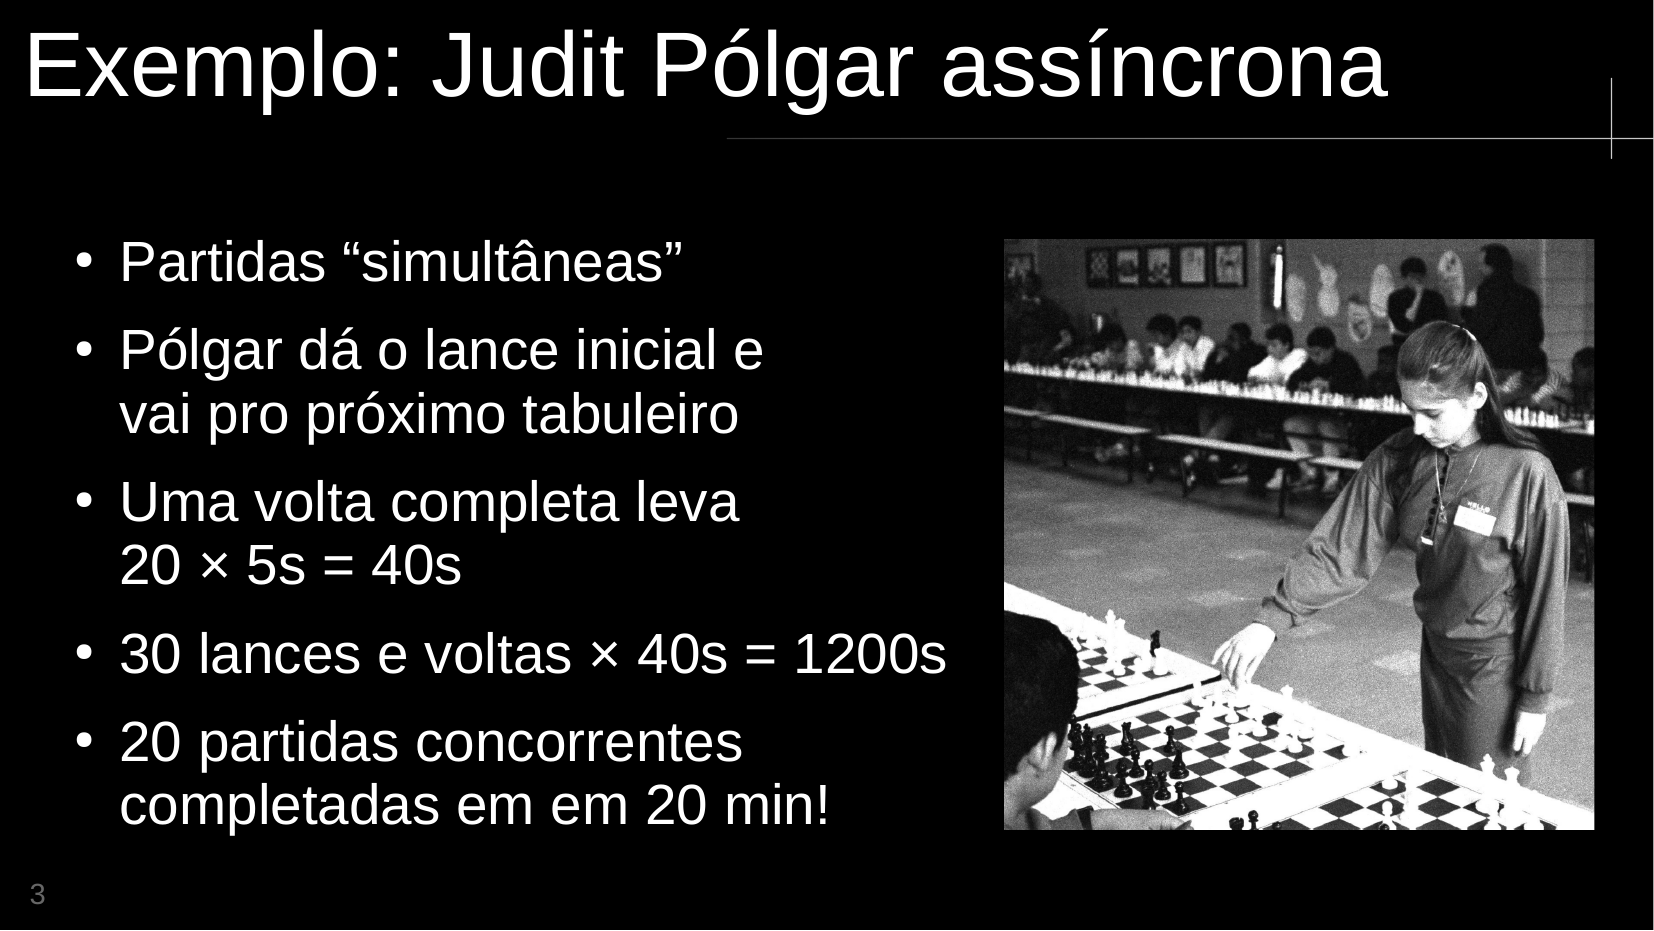

# Exemplo: Judit Pólgar assíncrona
Partidas “simultâneas”
Pólgar dá o lance inicial e
vai pro próximo tabuleiro
Uma volta completa leva
20 × 5s = 40s
30 lances e voltas × 40s = 1200s
20 partidas concorrentes completadas em em 20 min!
3